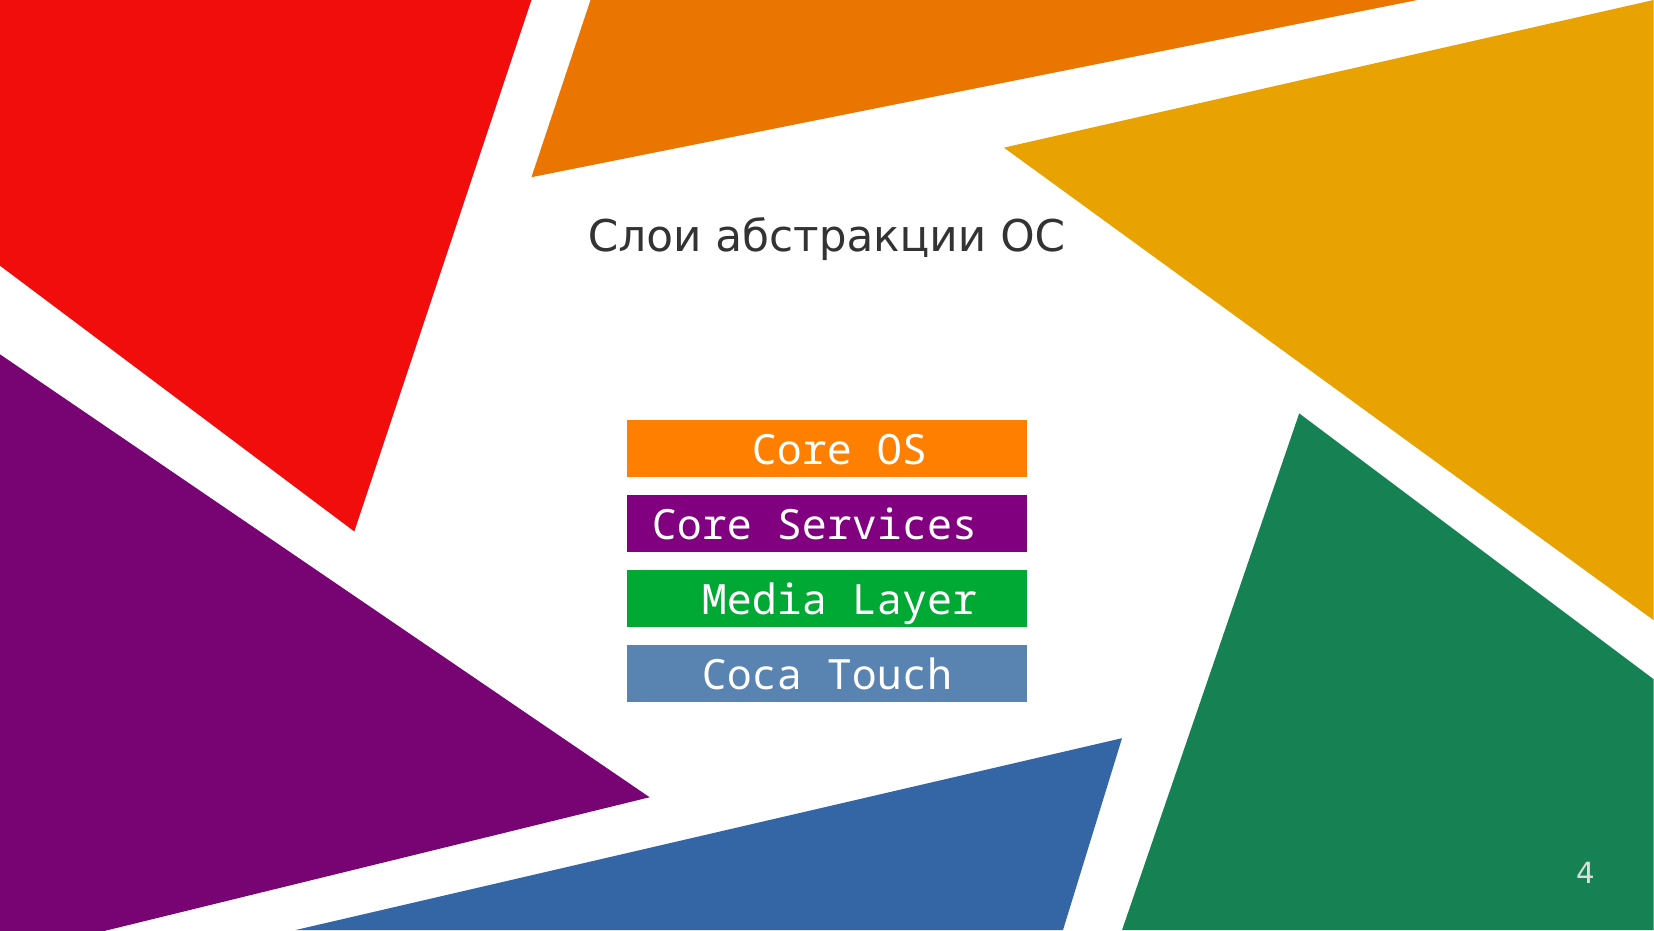

# Слои абстракции ОС
 Core OS
 Core Services
 Media Layer
 Coca Touch
4